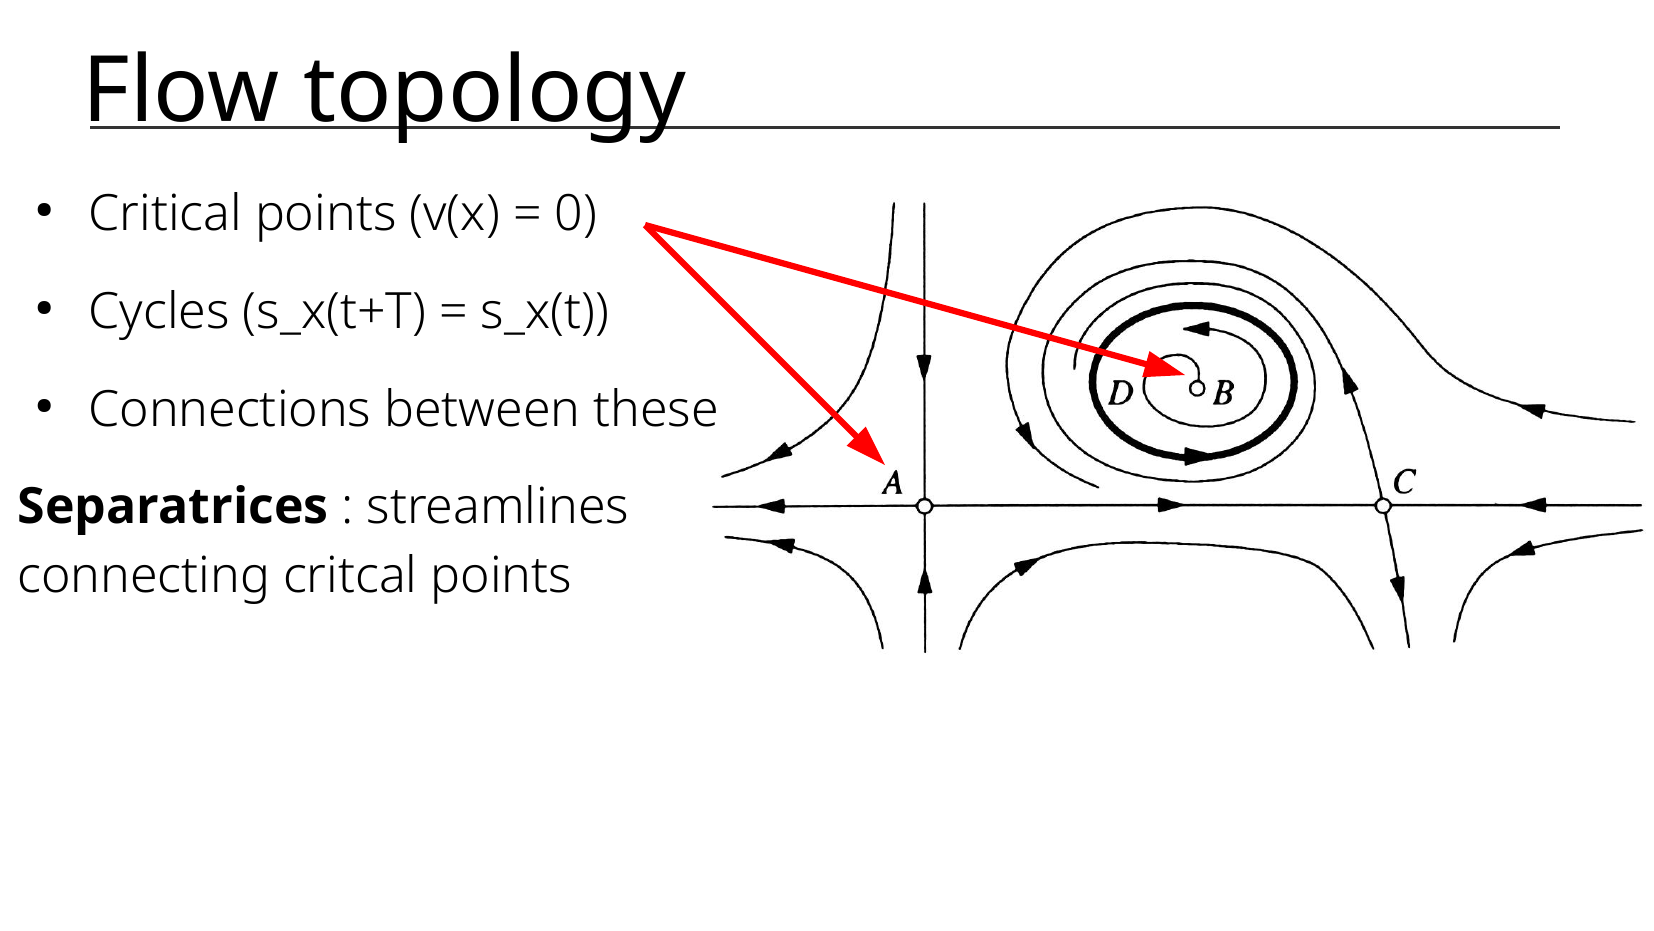

# Flow topology
Critical points (v(x) = 0)
Cycles (s_x(t+T) = s_x(t))
Connections between these
Separatrices : streamlines connecting critcal points